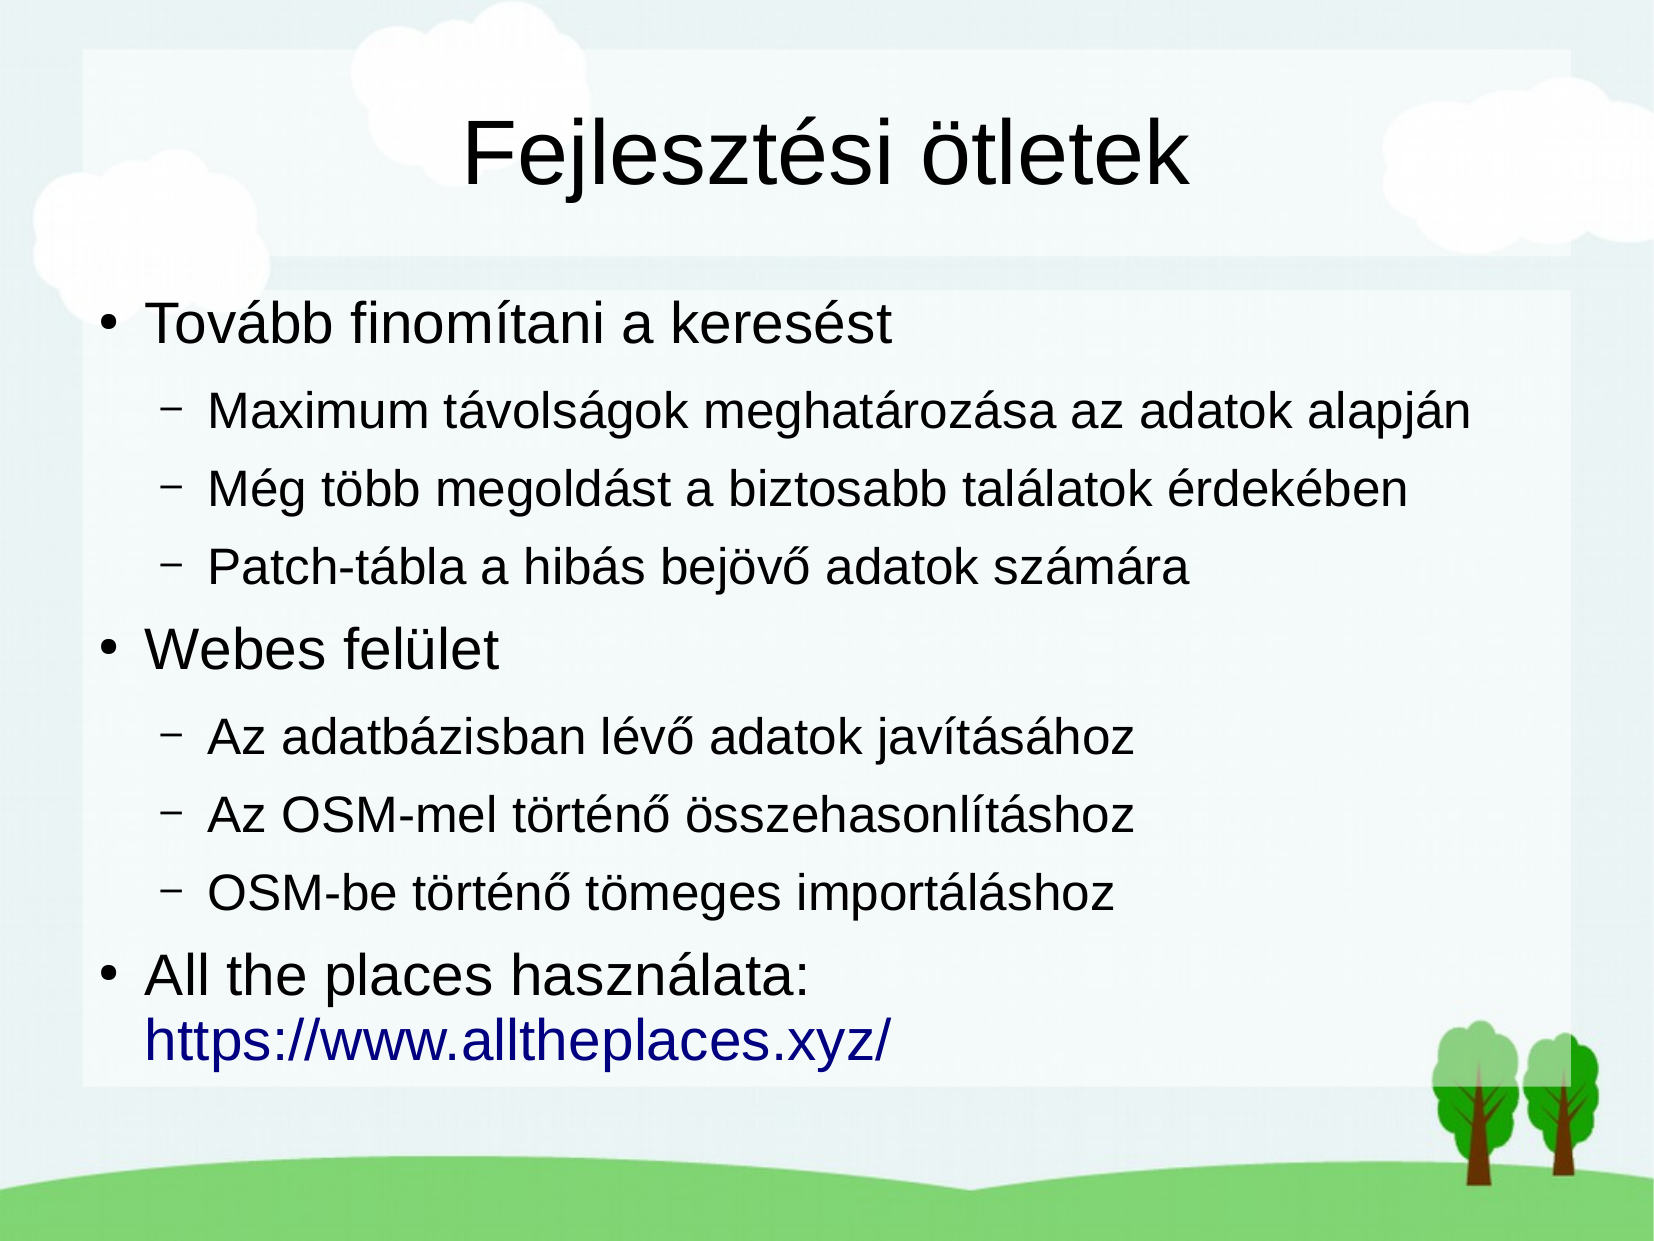

# Fejlesztési ötletek
Tovább finomítani a keresést
Maximum távolságok meghatározása az adatok alapján
Még több megoldást a biztosabb találatok érdekében
Patch-tábla a hibás bejövő adatok számára
Webes felület
Az adatbázisban lévő adatok javításához
Az OSM-mel történő összehasonlításhoz
OSM-be történő tömeges importáláshoz
All the places használata: https://www.alltheplaces.xyz/